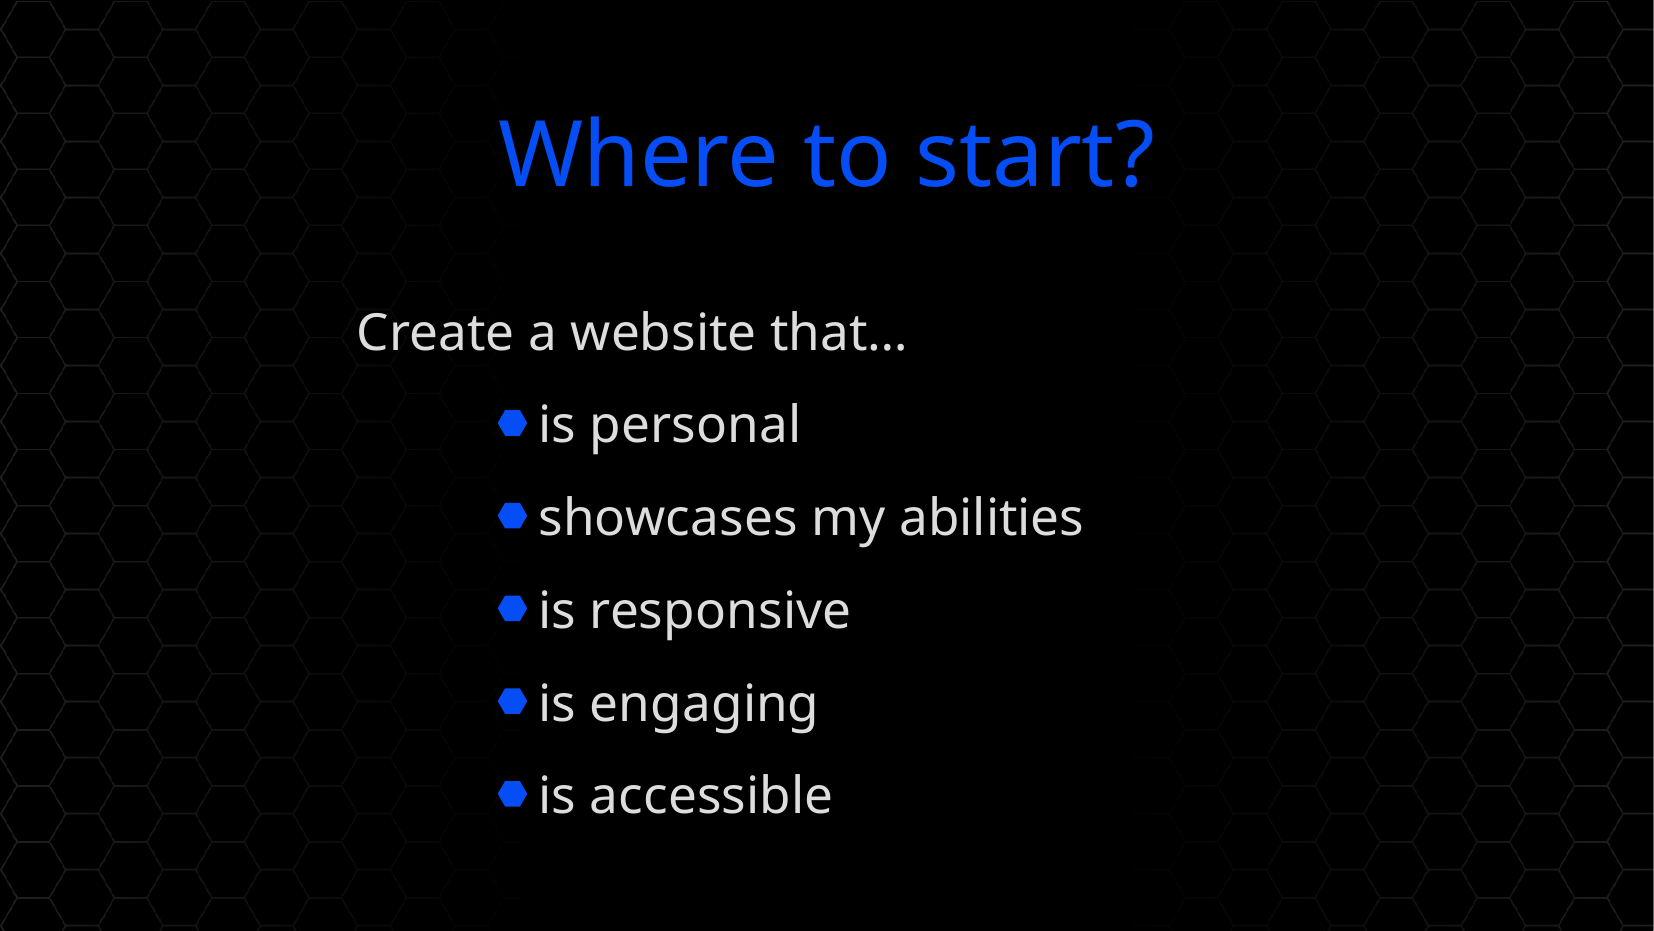

# Where to start?
Create a website that…
is personal
showcases my abilities
is responsive
is engaging
is accessible